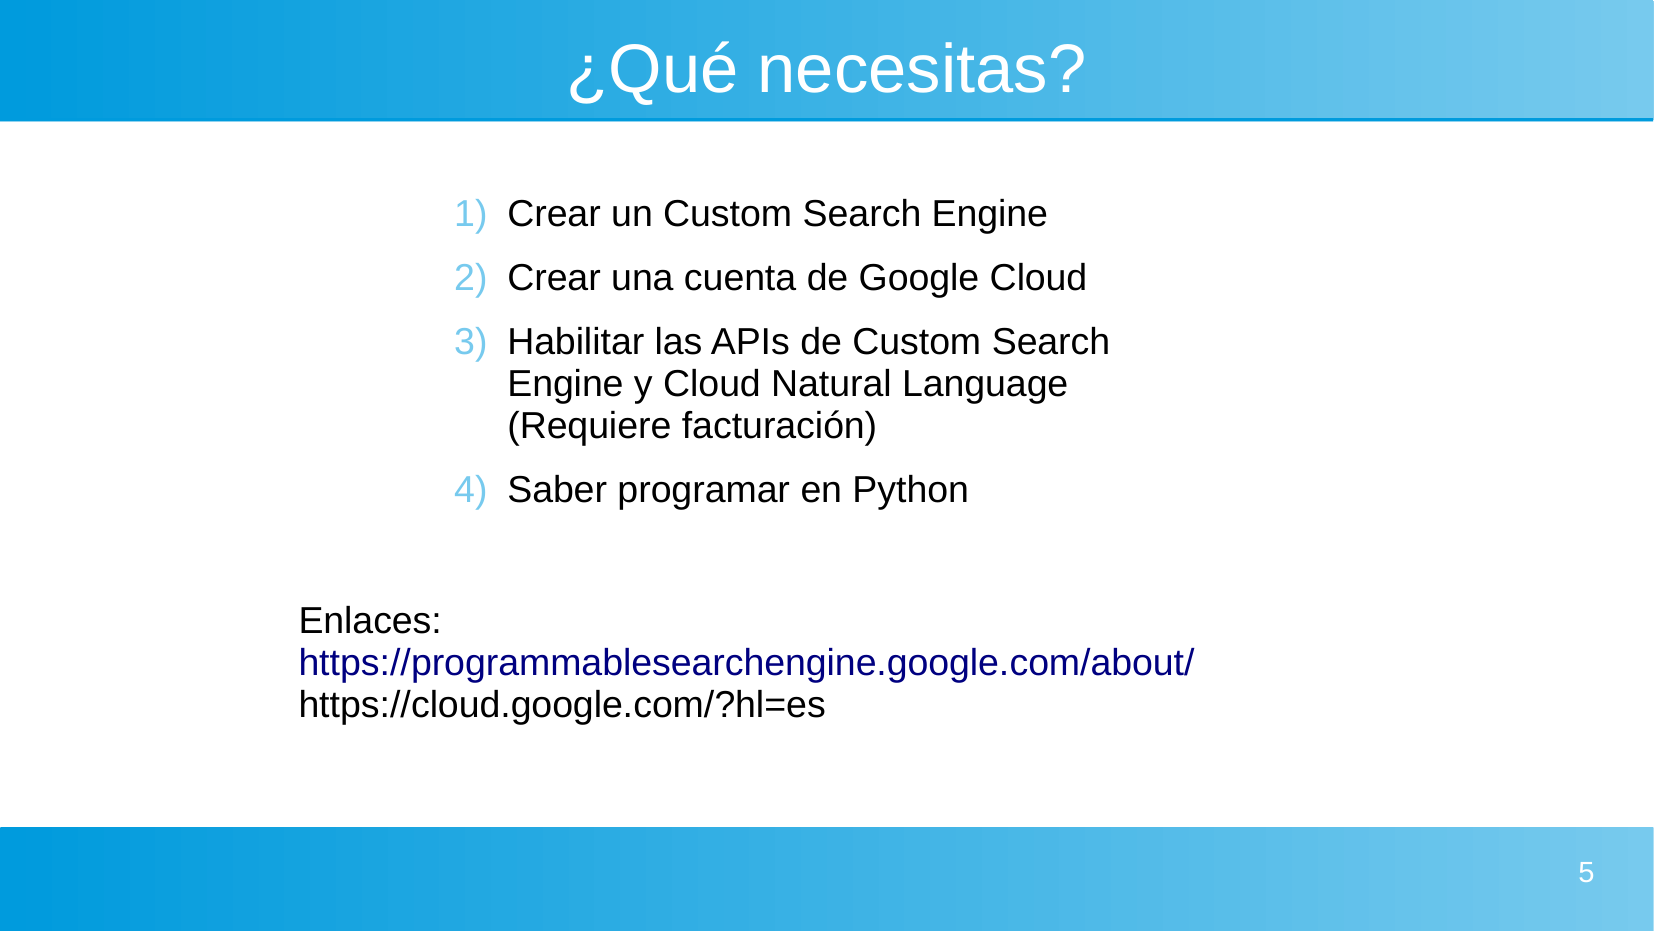

# ¿Qué necesitas?
Crear un Custom Search Engine
Crear una cuenta de Google Cloud
Habilitar las APIs de Custom Search Engine y Cloud Natural Language (Requiere facturación)
Saber programar en Python
Enlaces:
https://programmablesearchengine.google.com/about/
https://cloud.google.com/?hl=es
5